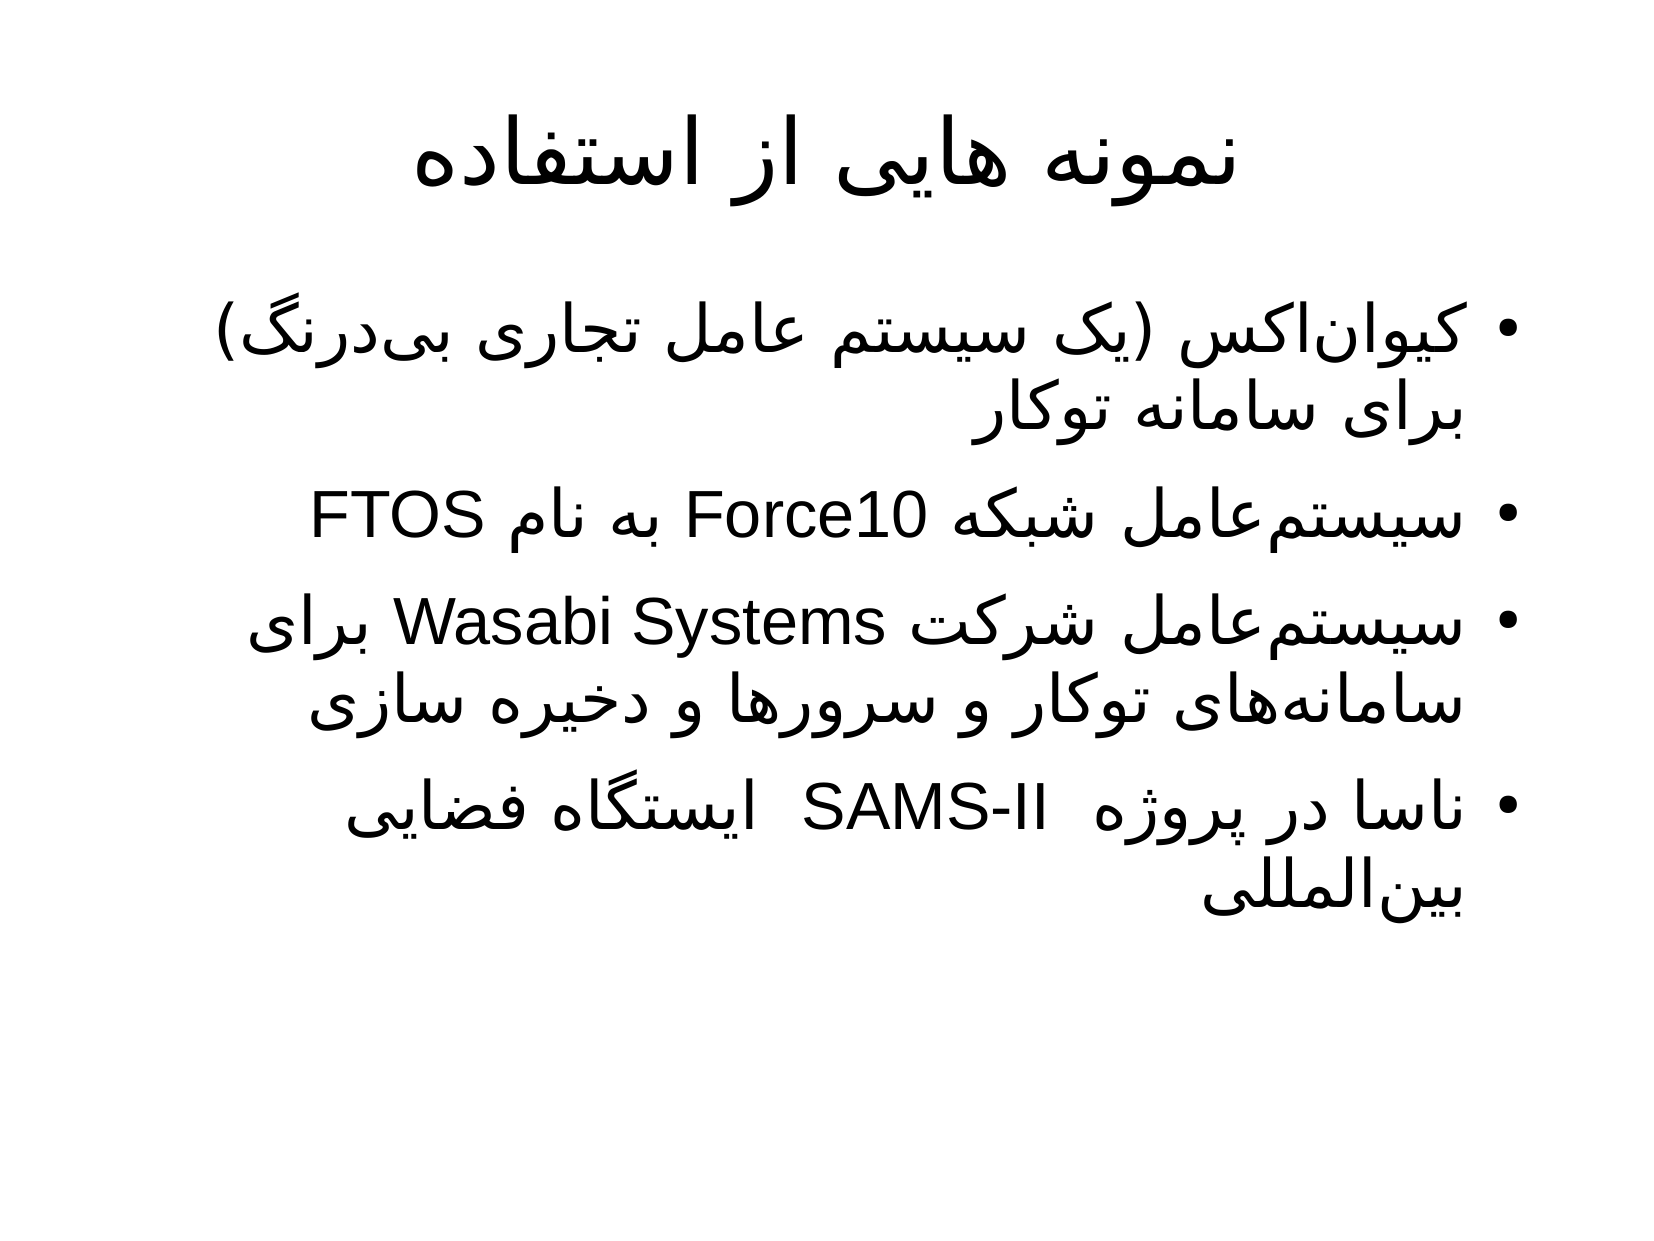

# نمونه هایی از استفاده
کیوان‌اکس (یک سیستم عامل تجاری بی‌درنگ) برای سامانه توکار
سیستم‌عامل شبکه Force10 به نام FTOS
سیستم‌عامل شرکت Wasabi Systems برای سامانه‌های توکار و سرورها و دخیره سازی
ناسا در پروژه SAMS-II ایستگاه فضایی بین‌المللی